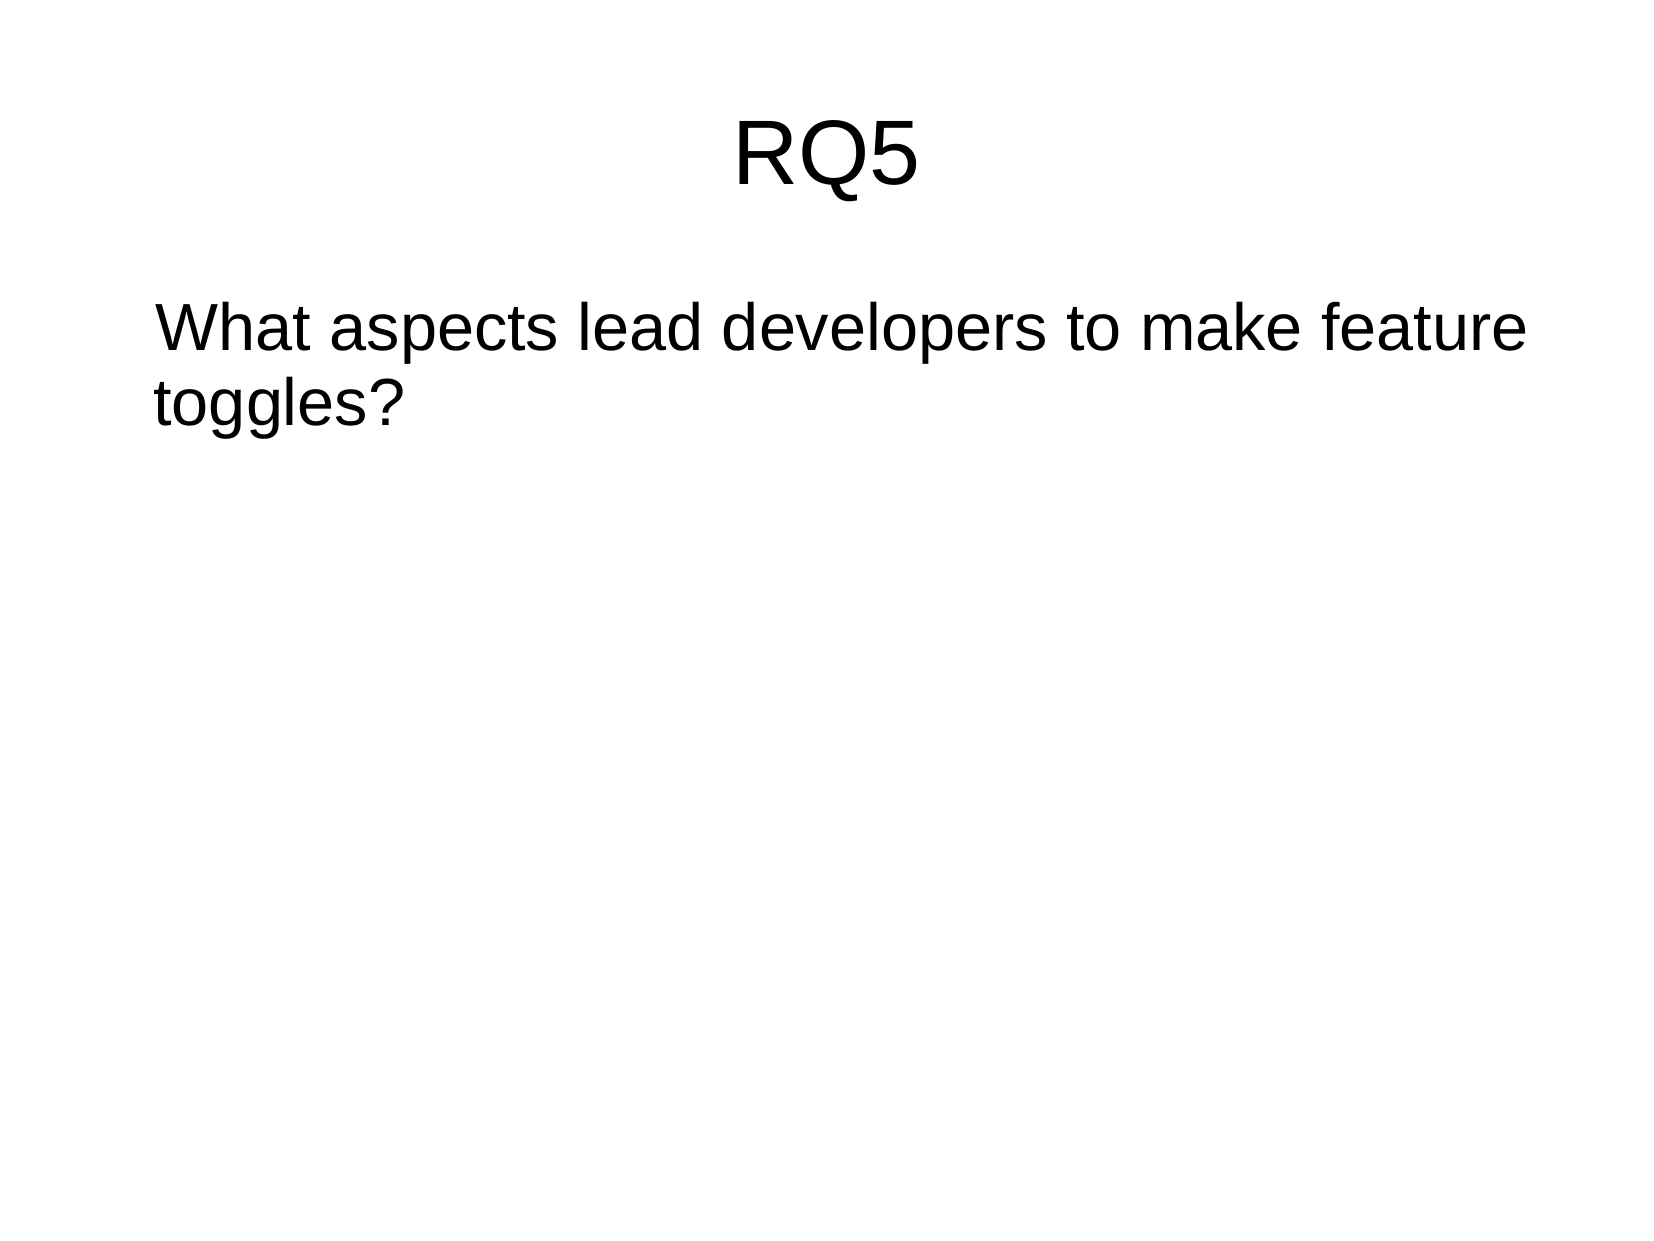

# RQ5
What aspects lead developers to make feature toggles?